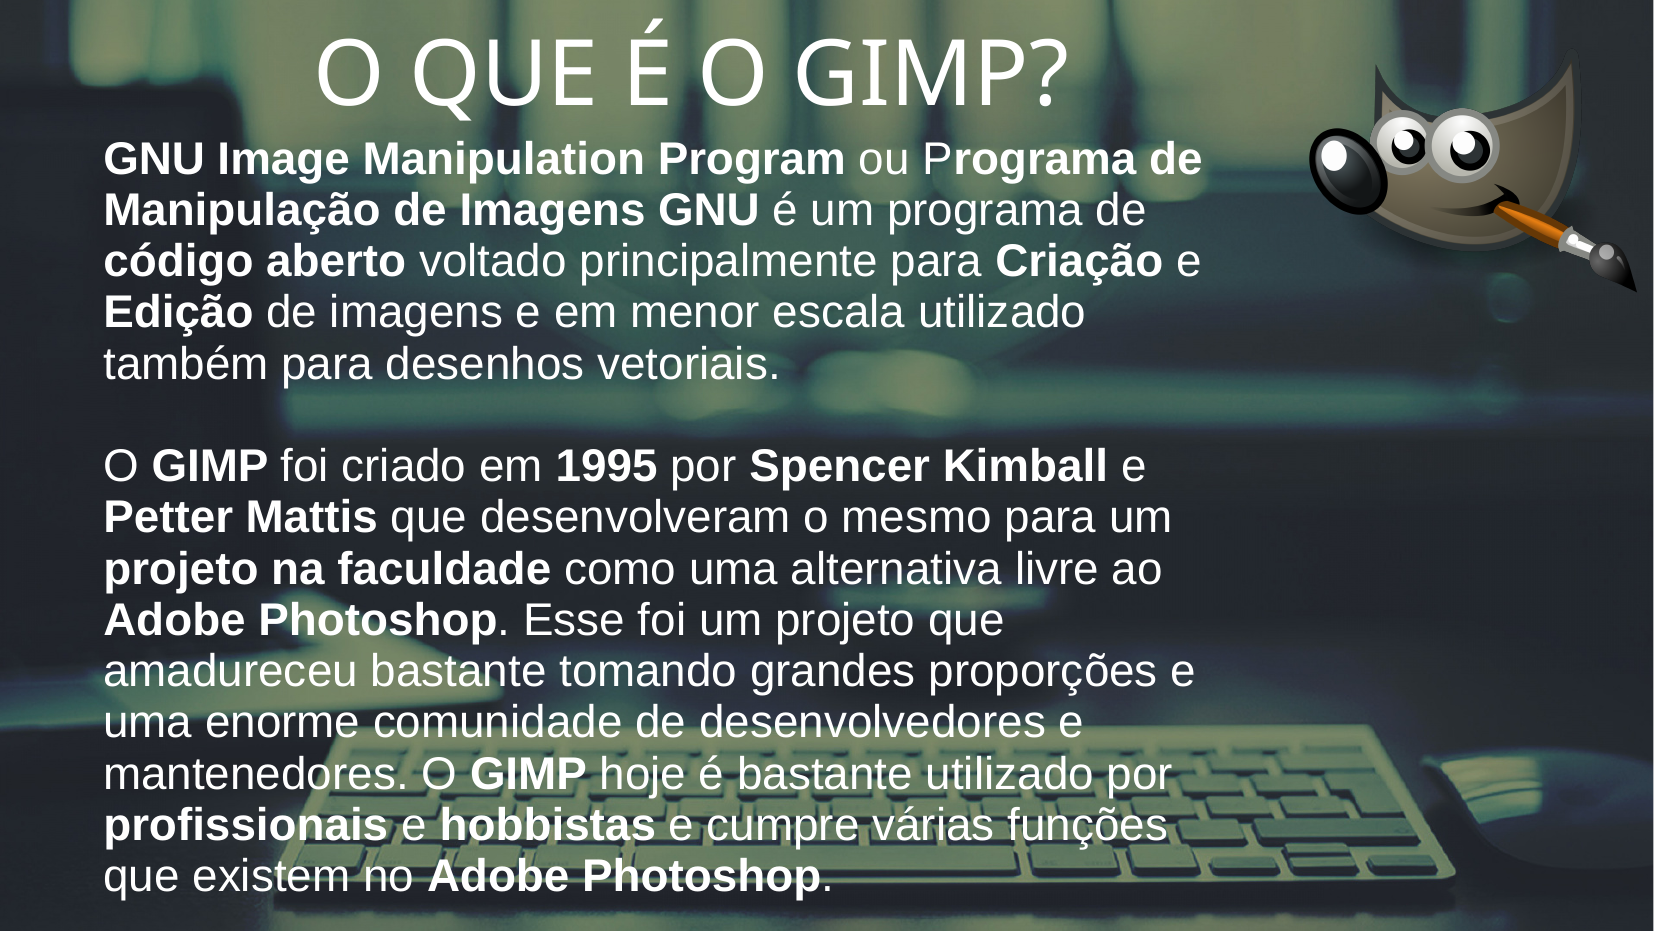

O QUE É O GIMP?
GNU Image Manipulation Program ou Programa de Manipulação de Imagens GNU é um programa de código aberto voltado principalmente para Criação e Edição de imagens e em menor escala utilizado também para desenhos vetoriais.
O GIMP foi criado em 1995 por Spencer Kimball e Petter Mattis que desenvolveram o mesmo para um projeto na faculdade como uma alternativa livre ao Adobe Photoshop. Esse foi um projeto que amadureceu bastante tomando grandes proporções e uma enorme comunidade de desenvolvedores e mantenedores. O GIMP hoje é bastante utilizado por profissionais e hobbistas e cumpre várias funções que existem no Adobe Photoshop.